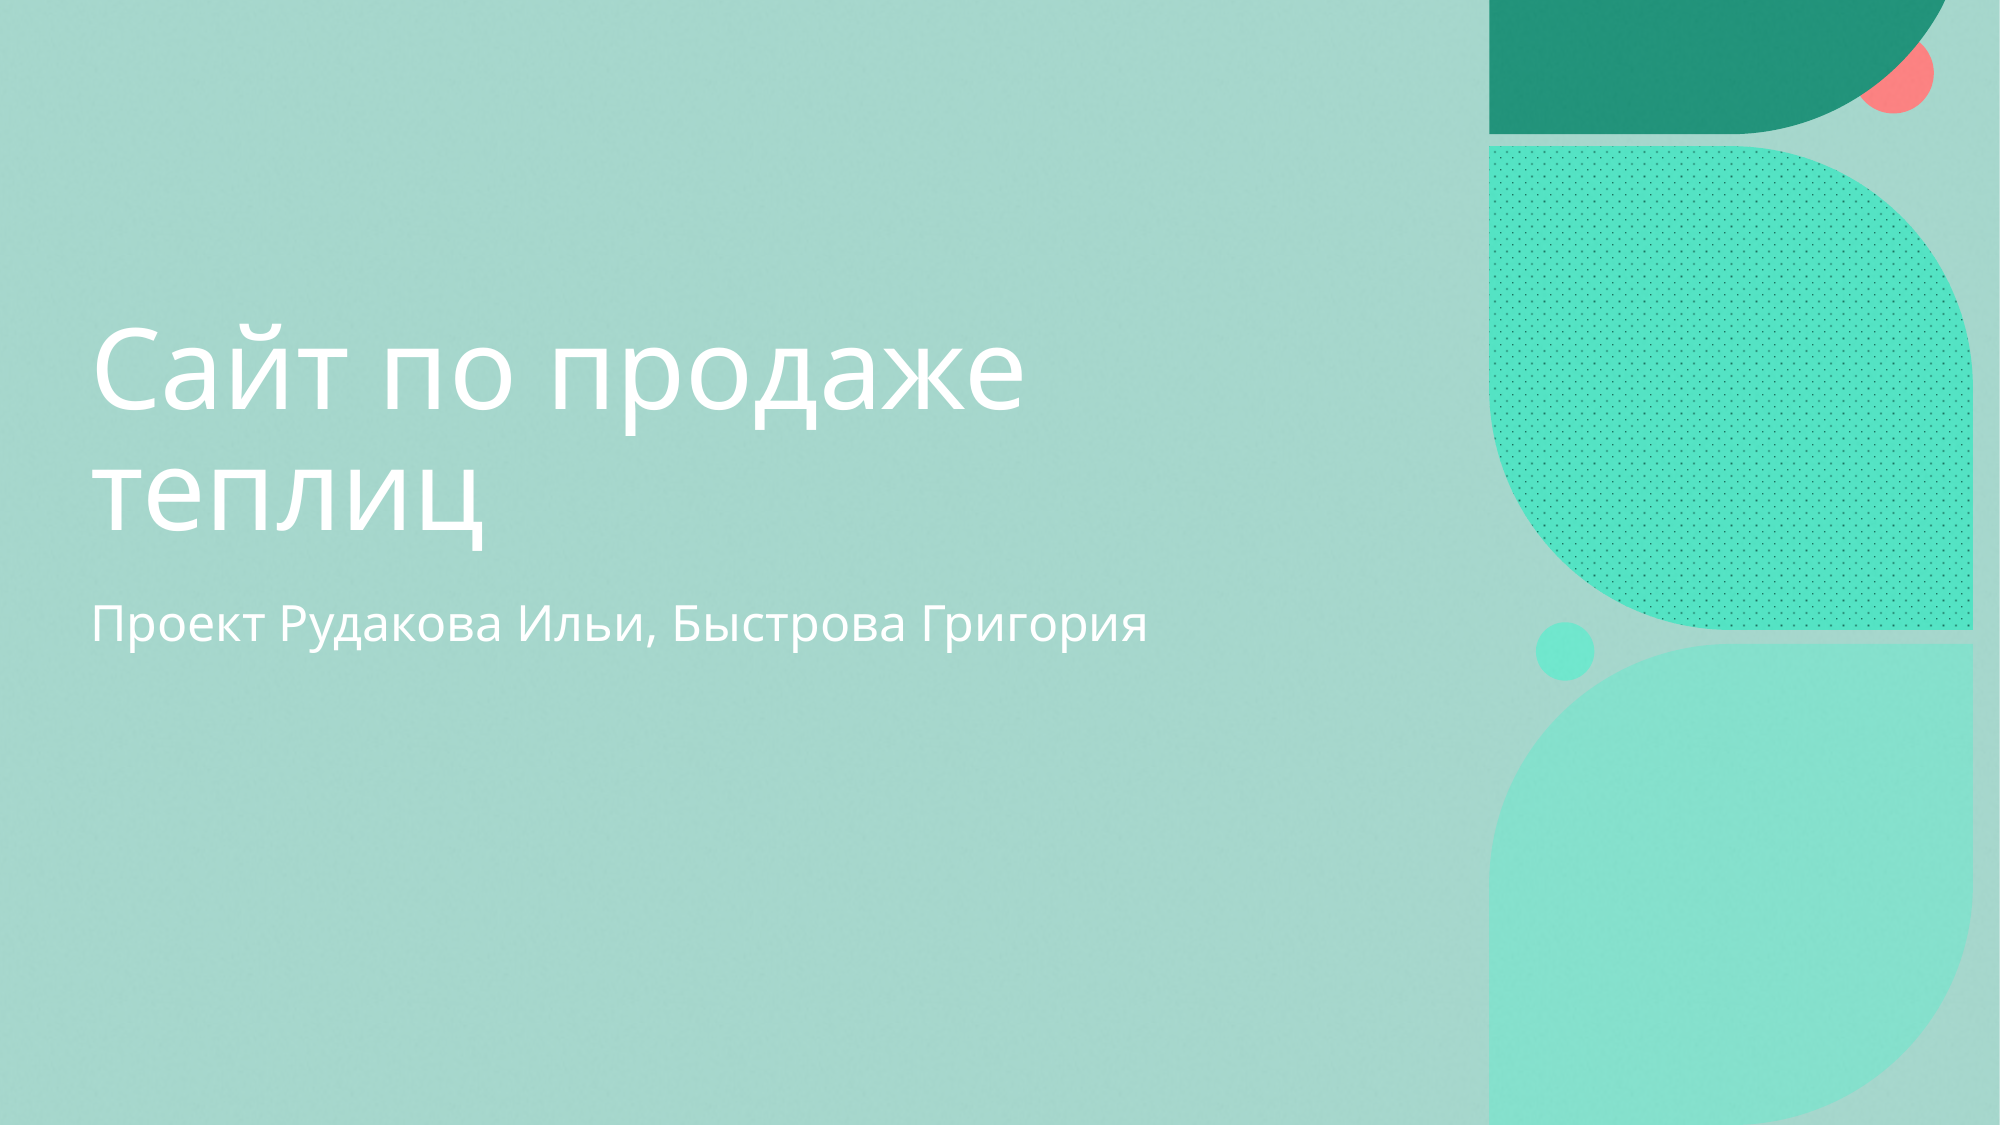

# Сайт по продаже теплиц
Проект Рудакова Ильи, Быстрова Григория